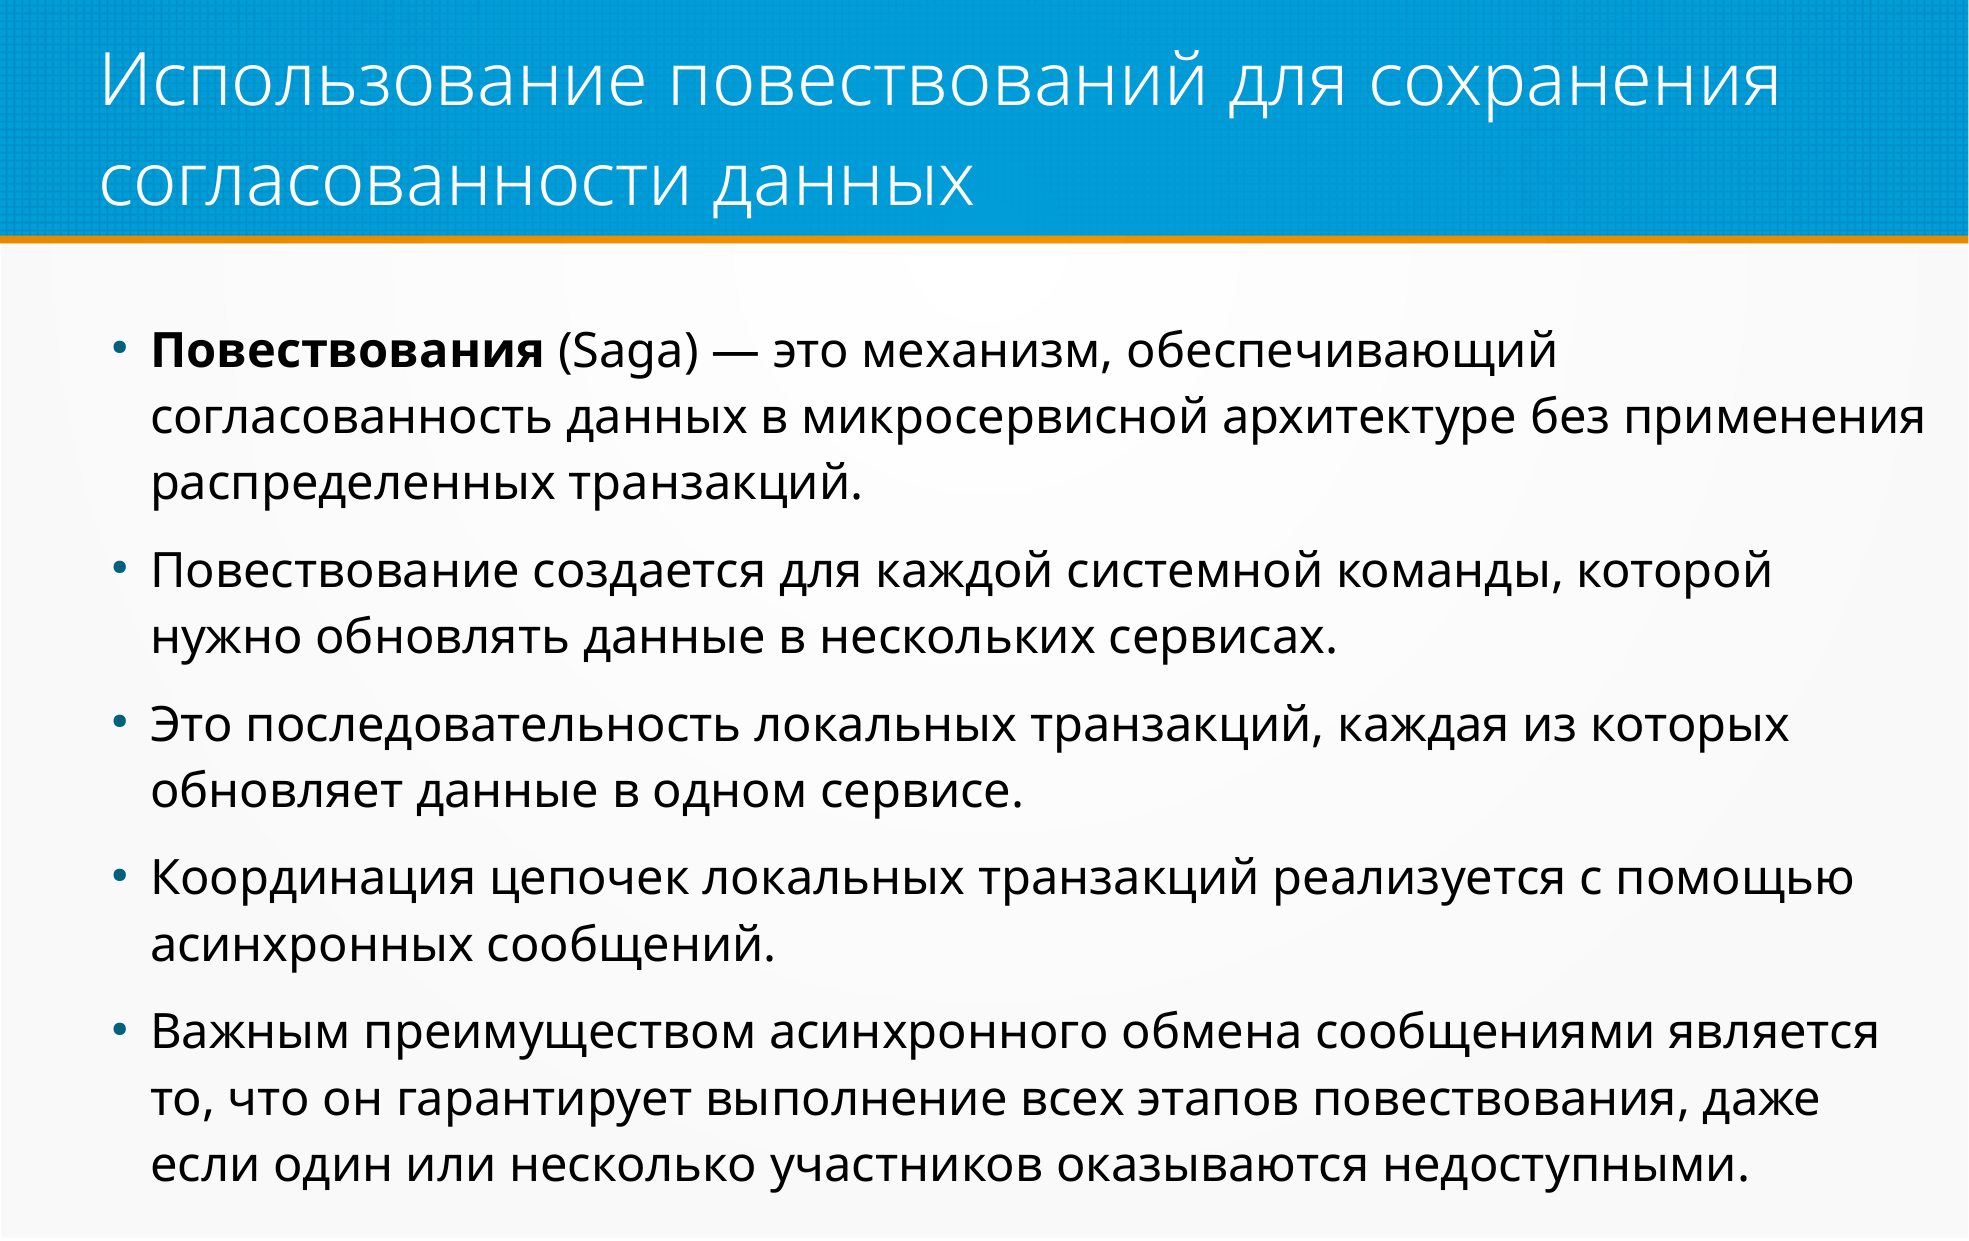

# Использование повествований для сохранения согласованности данных
Повествования (Saga) — это механизм, обеспечивающий согласованность данных в микросервисной архитектуре без применения распределенных транзакций.
Повествование создается для каждой системной команды, которой нужно обновлять данные в нескольких сервисах.
Это последовательность локальных транзакций, каждая из которых обновляет данные в одном сервисе.
Координация цепочек локальных транзакций реализуется с помощью асинхронных сообщений.
Важным преимуществом асинхронного обмена сообщениями является то, что он гарантирует выполнение всех этапов повествования, даже если один или несколько участников оказываются недоступными.